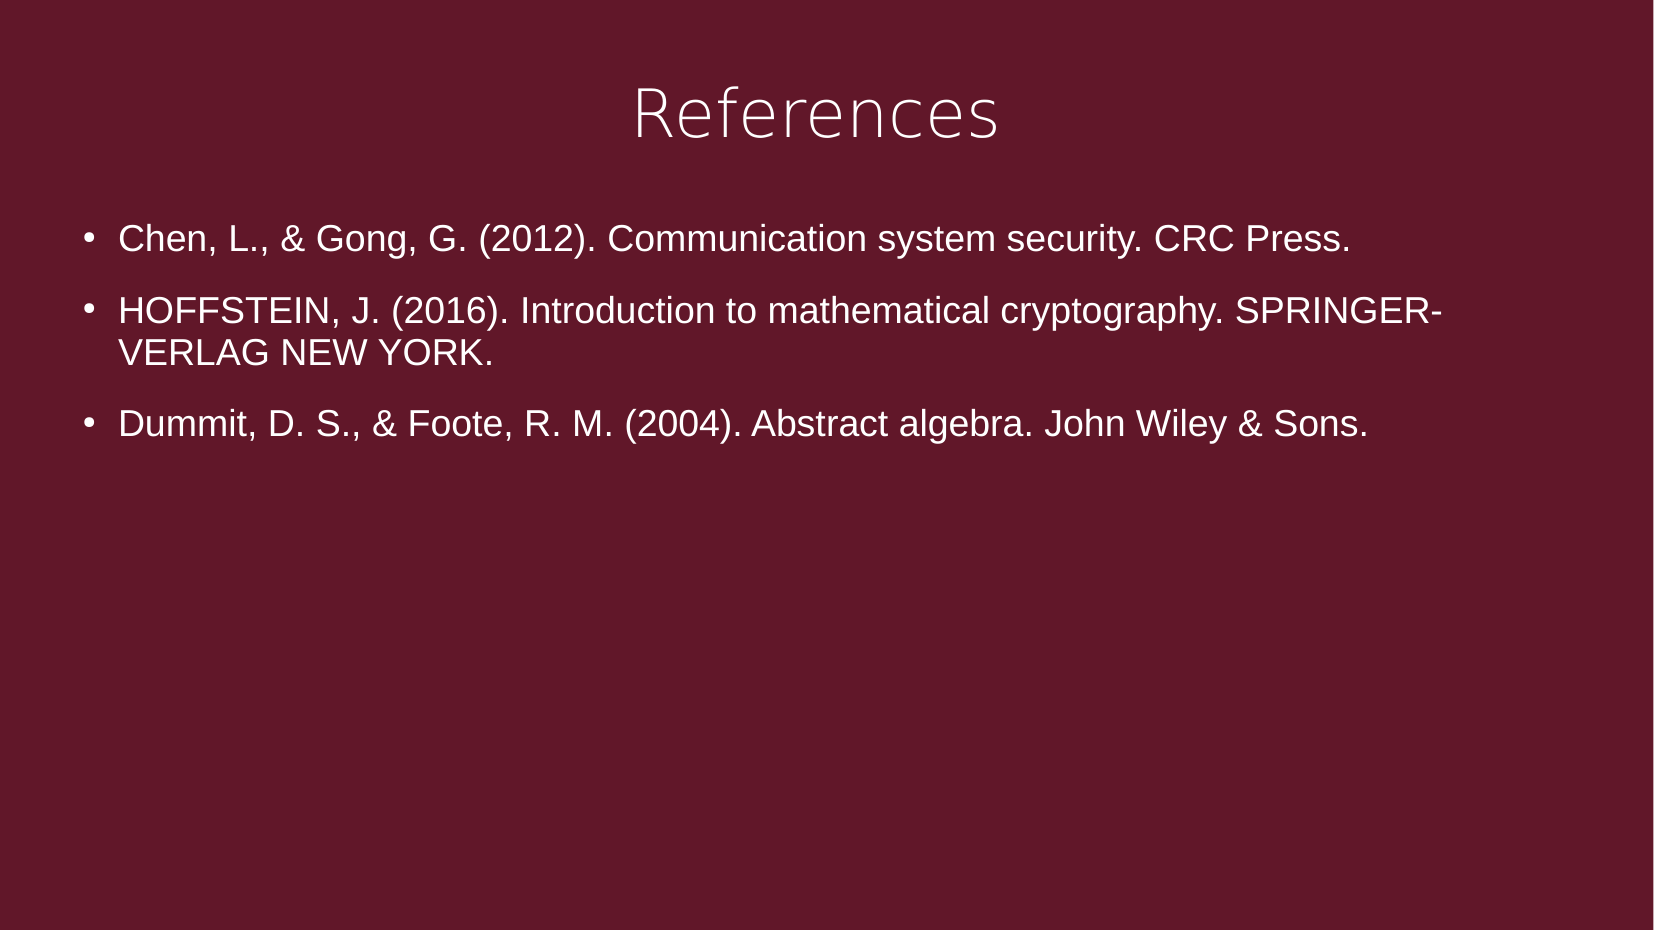

# References
Chen, L., & Gong, G. (2012). Communication system security. CRC Press.
HOFFSTEIN, J. (2016). Introduction to mathematical cryptography. SPRINGER-VERLAG NEW YORK.
Dummit, D. S., & Foote, R. M. (2004). Abstract algebra. John Wiley & Sons.